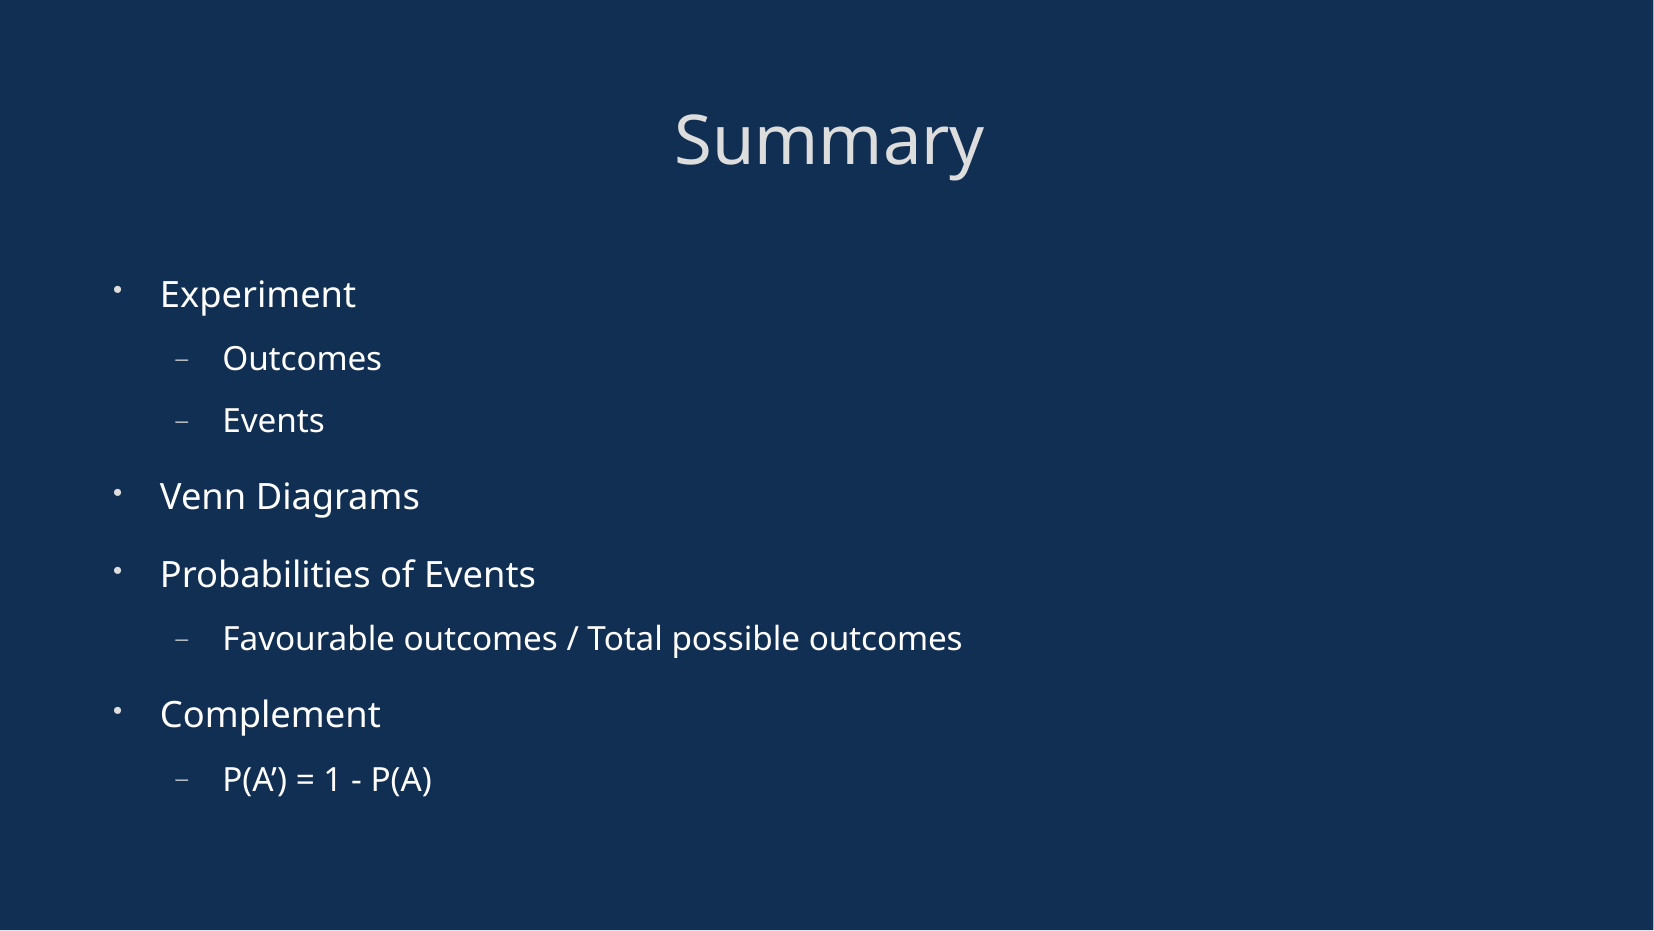

# Summary
Experiment
Outcomes
Events
Venn Diagrams
Probabilities of Events
Favourable outcomes / Total possible outcomes
Complement
P(A’) = 1 - P(A)